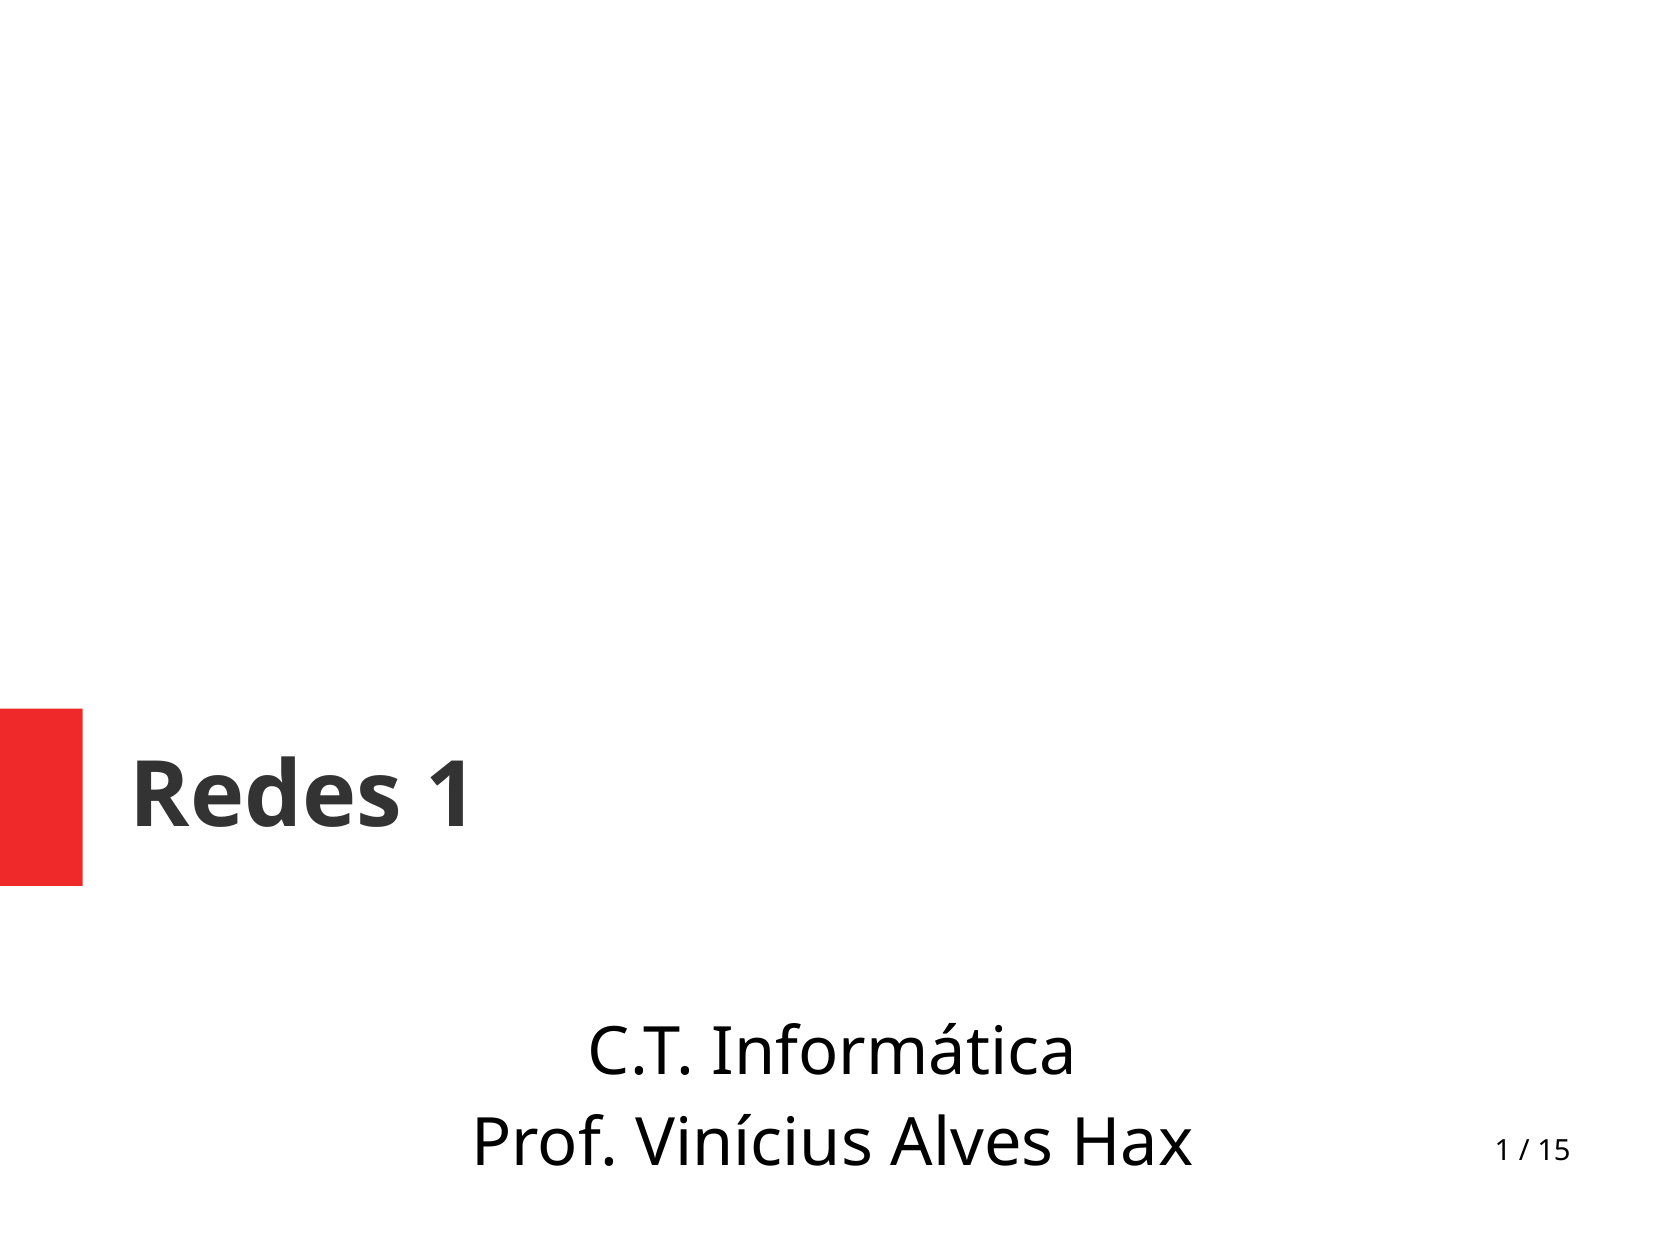

# Redes 1
C.T. Informática
Prof. Vinícius Alves Hax
1